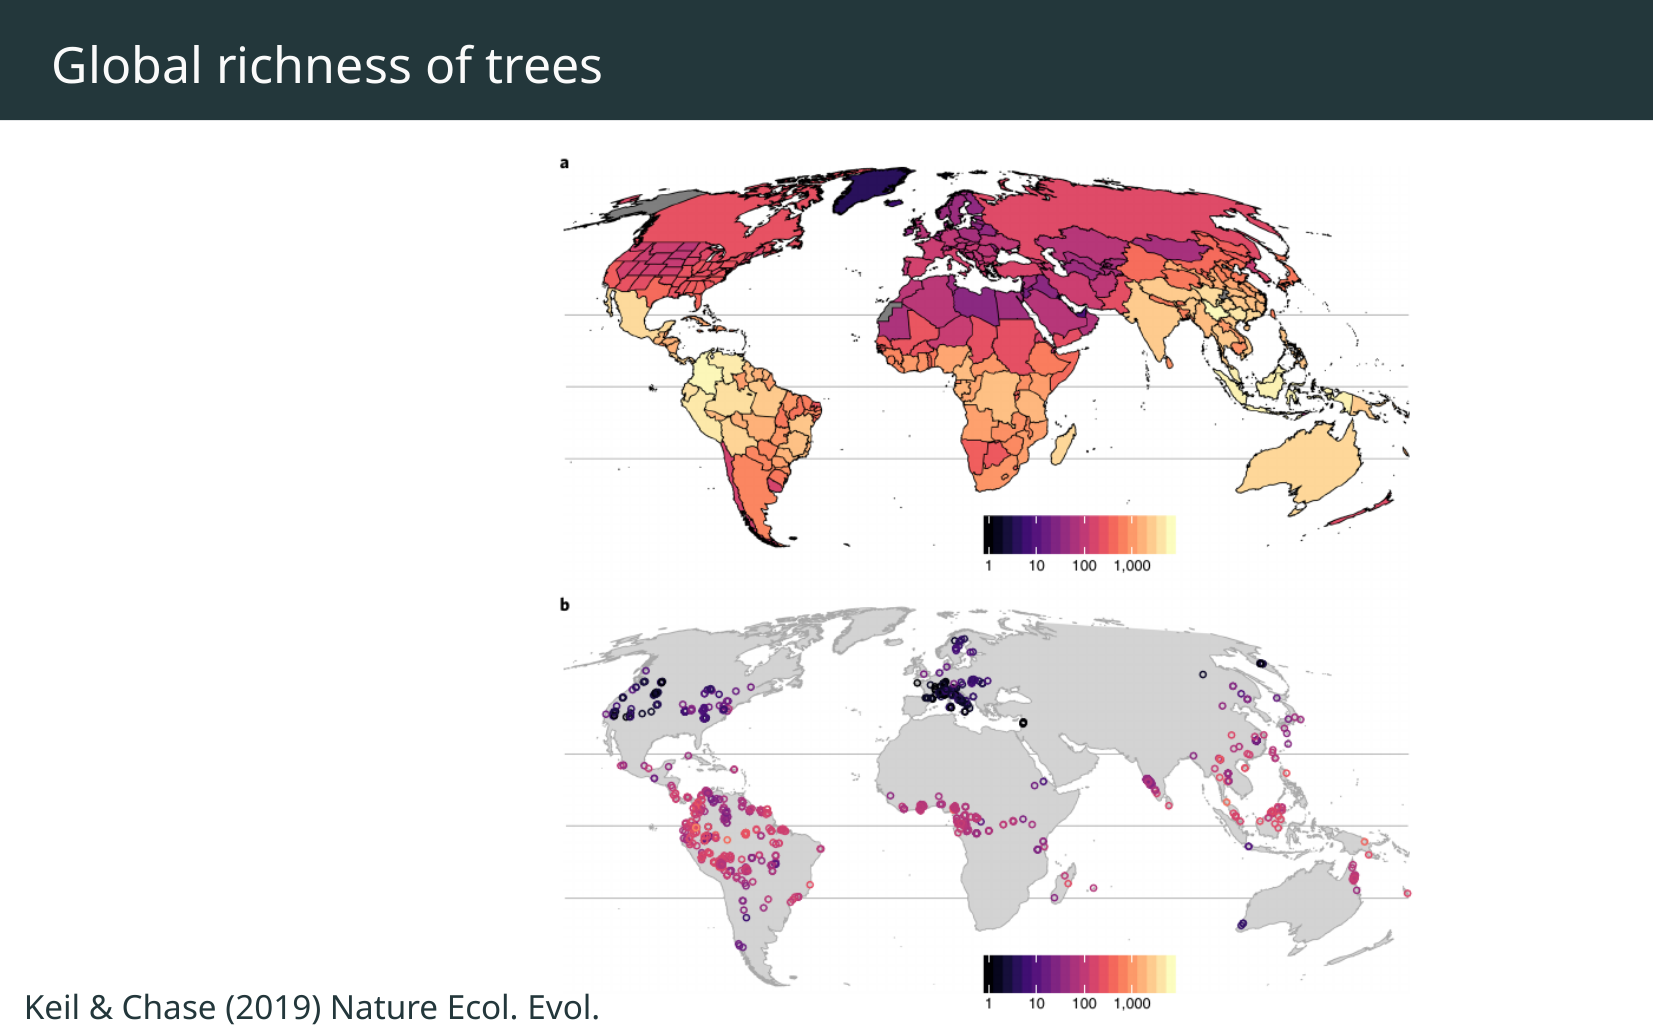

Global richness of trees
Keil & Chase (2019) Nature Ecol. Evol.